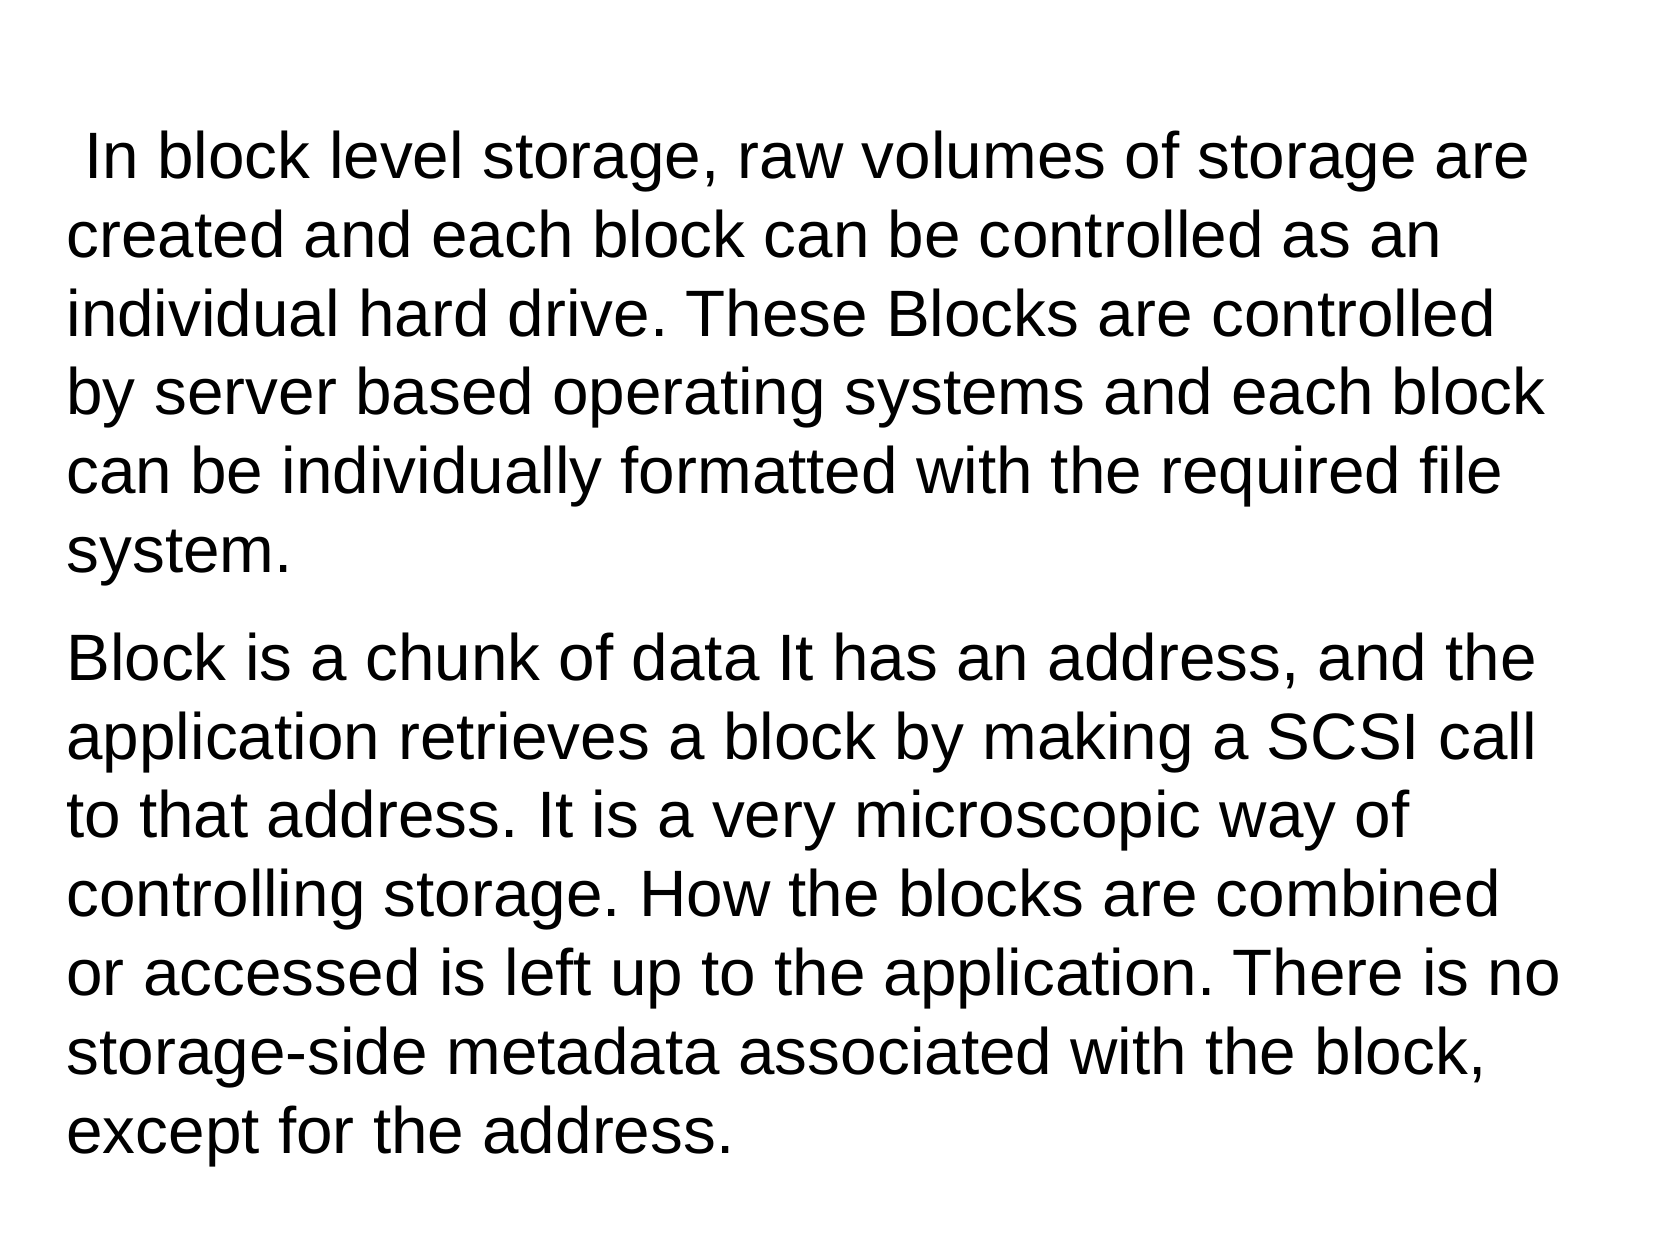

# In block level storage, raw volumes of storage are created and each block can be controlled as an individual hard drive. These Blocks are controlled by server based operating systems and each block can be individually formatted with the required file system.
Block is a chunk of data It has an address, and the application retrieves a block by making a SCSI call to that address. It is a very microscopic way of controlling storage. How the blocks are combined or accessed is left up to the application. There is no storage-side metadata associated with the block, except for the address.